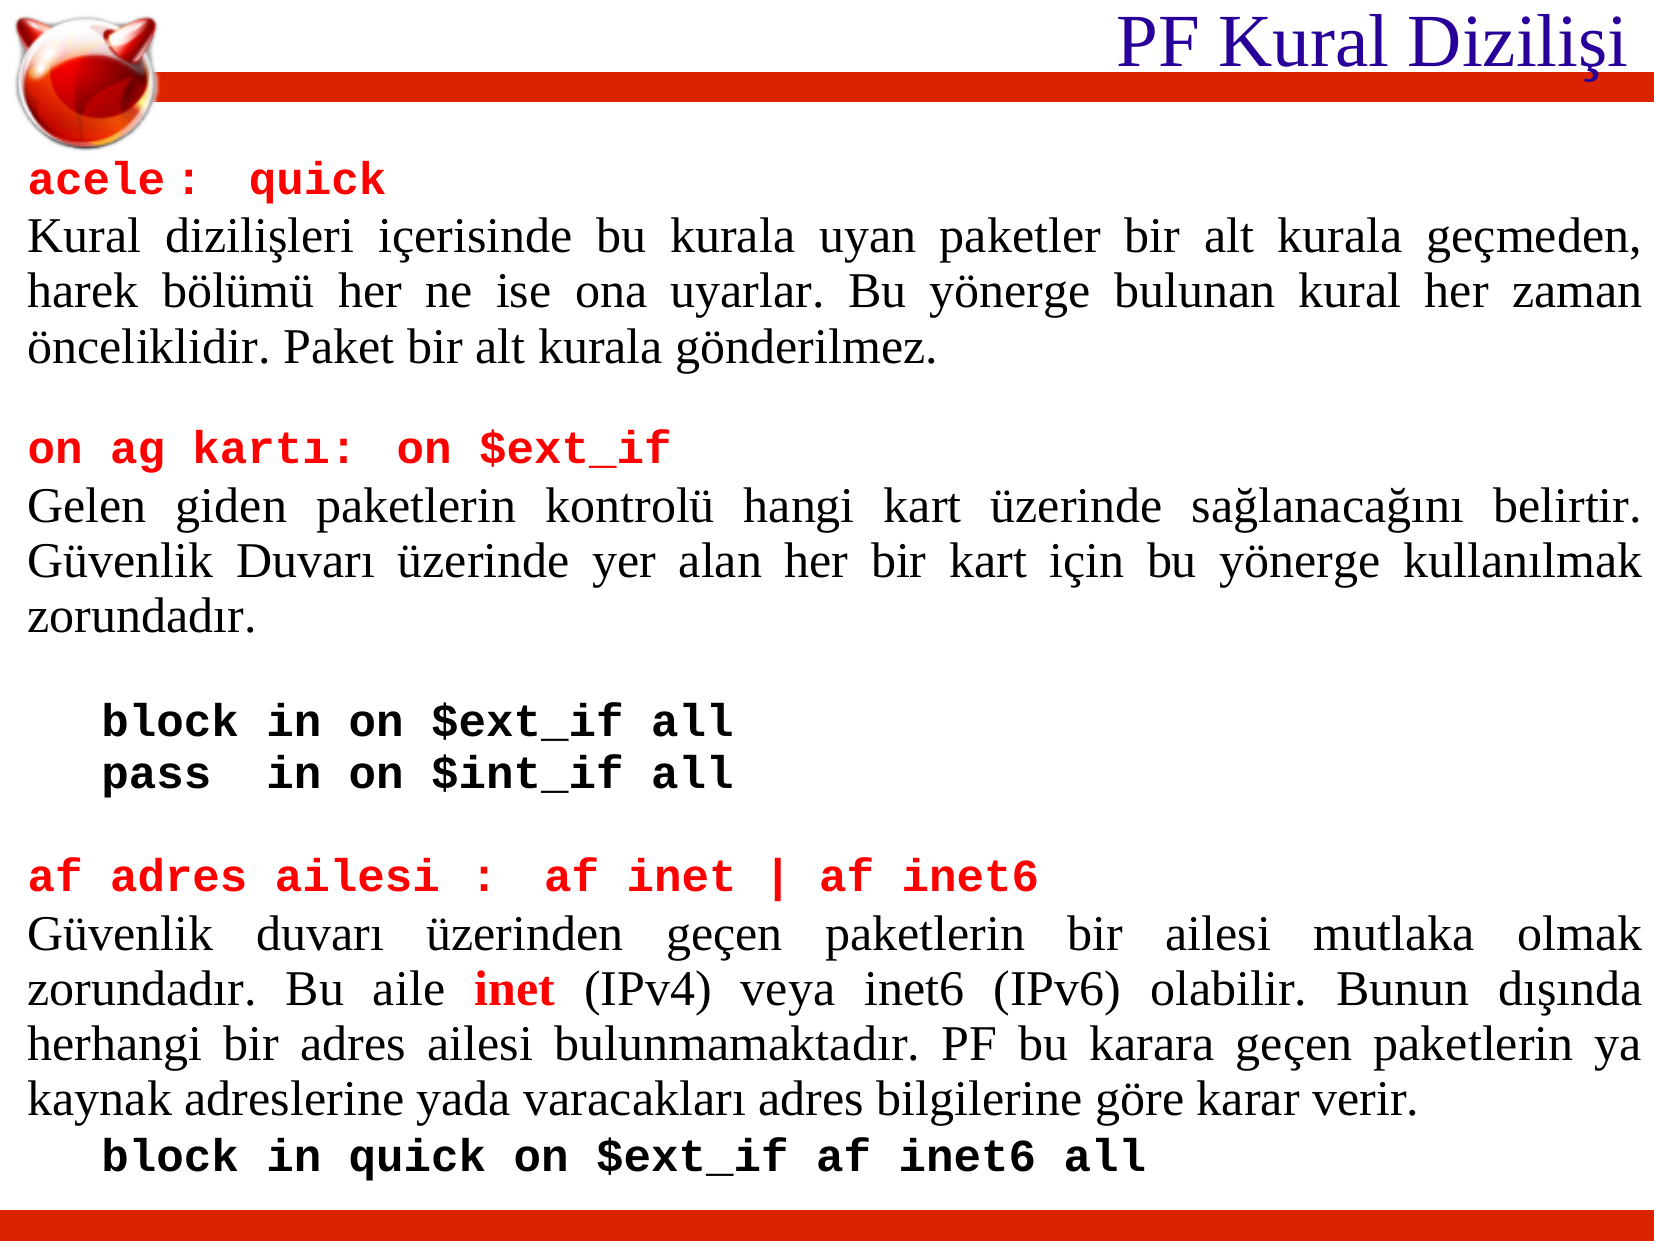

PF Kural Dizilişi
acele	:	quick
Kural dizilişleri içerisinde bu kurala uyan paketler bir alt kurala geçmeden, harek bölümü her ne ise ona uyarlar. Bu yönerge bulunan kural her zaman önceliklidir. Paket bir alt kurala gönderilmez.
on ag kartı:	on $ext_if
Gelen giden paketlerin kontrolü hangi kart üzerinde sağlanacağını belirtir. Güvenlik Duvarı üzerinde yer alan her bir kart için bu yönerge kullanılmak zorundadır.
	block in on $ext_if all
	pass in on $int_if all
af adres ailesi	:	af inet | af inet6
Güvenlik duvarı üzerinden geçen paketlerin bir ailesi mutlaka olmak zorundadır. Bu aile inet (IPv4) veya inet6 (IPv6) olabilir. Bunun dışında herhangi bir adres ailesi bulunmamaktadır. PF bu karara geçen paketlerin ya kaynak adreslerine yada varacakları adres bilgilerine göre karar verir.
	block in quick on $ext_if af inet6 all